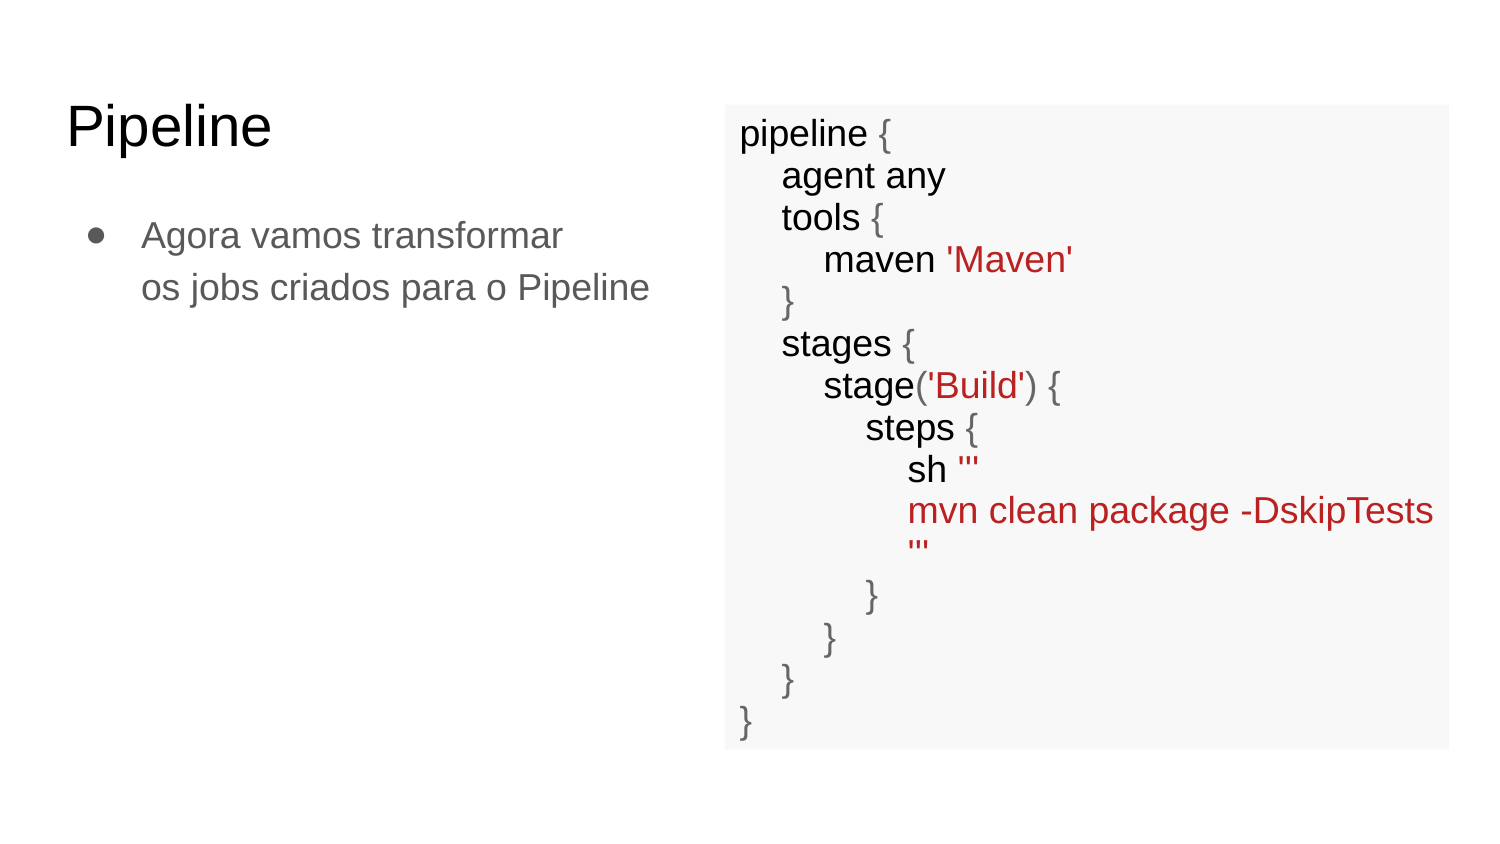

# Pipeline
pipeline {
 agent any
 tools {
 maven 'Maven'
 }
 stages {
 stage('Build') {
 steps {
 sh '''
 mvn clean package -DskipTests
 '''
 }
 }
 }
}
Agora vamos transformar
os jobs criados para o Pipeline